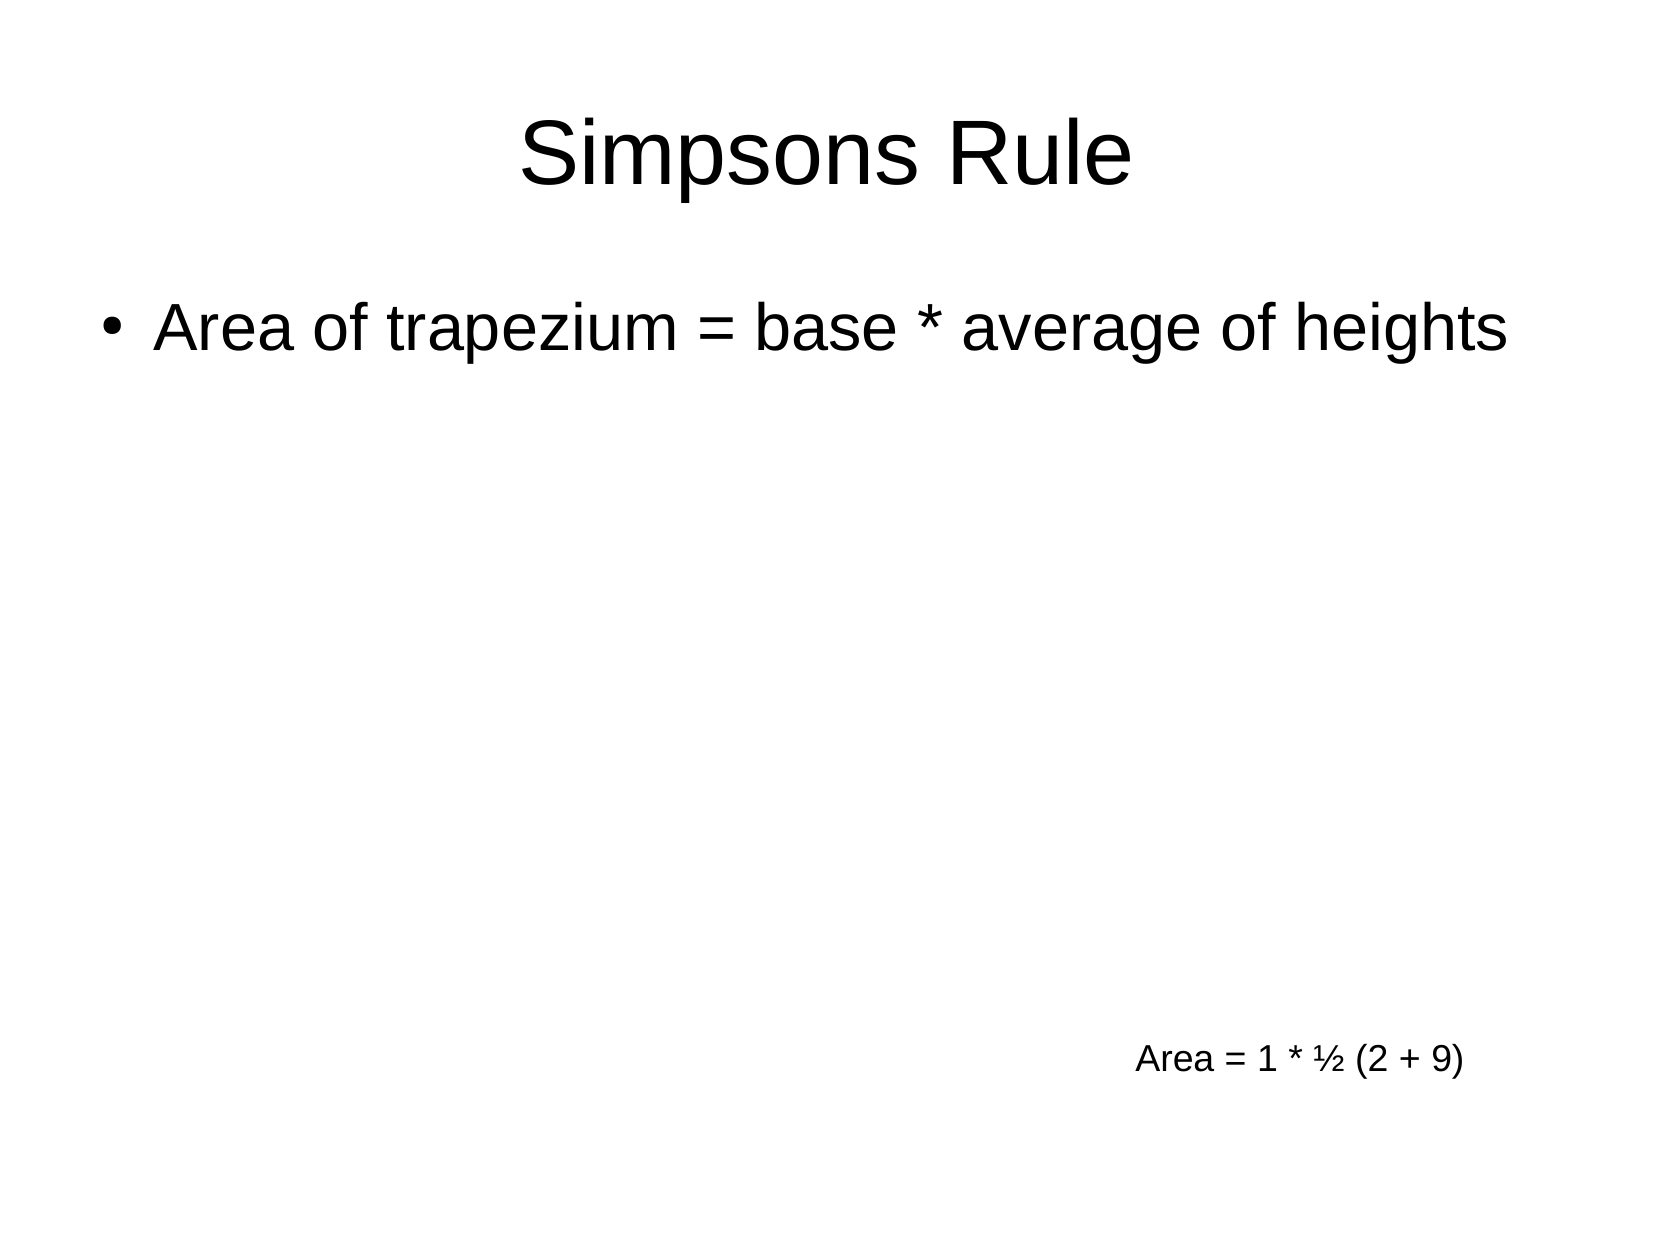

# Simpsons Rule
Area of trapezium = base * average of heights
 Area = 1 * ½ (2 + 9)